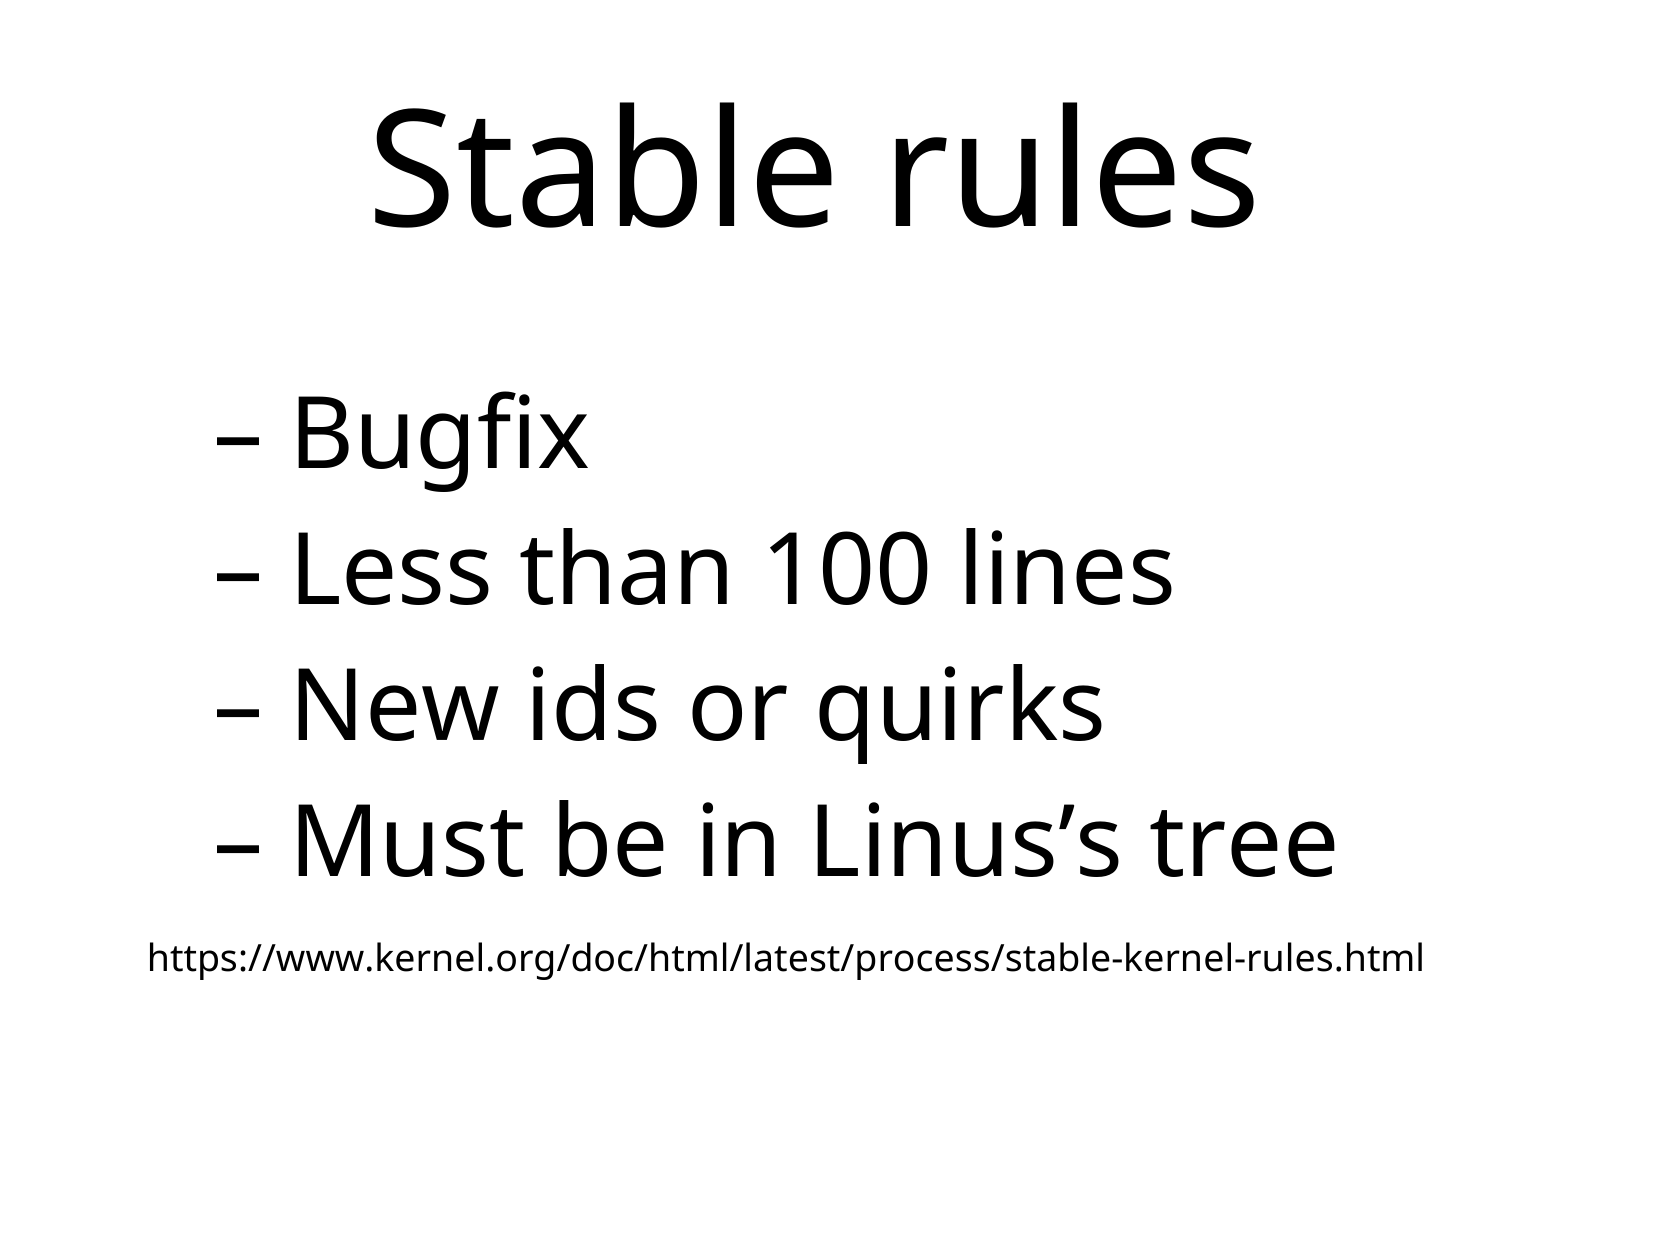

Stable rules
– Bugfix
– Less than 100 lines
– New ids or quirks
– Must be in Linus’s tree
https://www.kernel.org/doc/html/latest/process/stable-kernel-rules.html
2.6.20 to 2.6.24-rc8